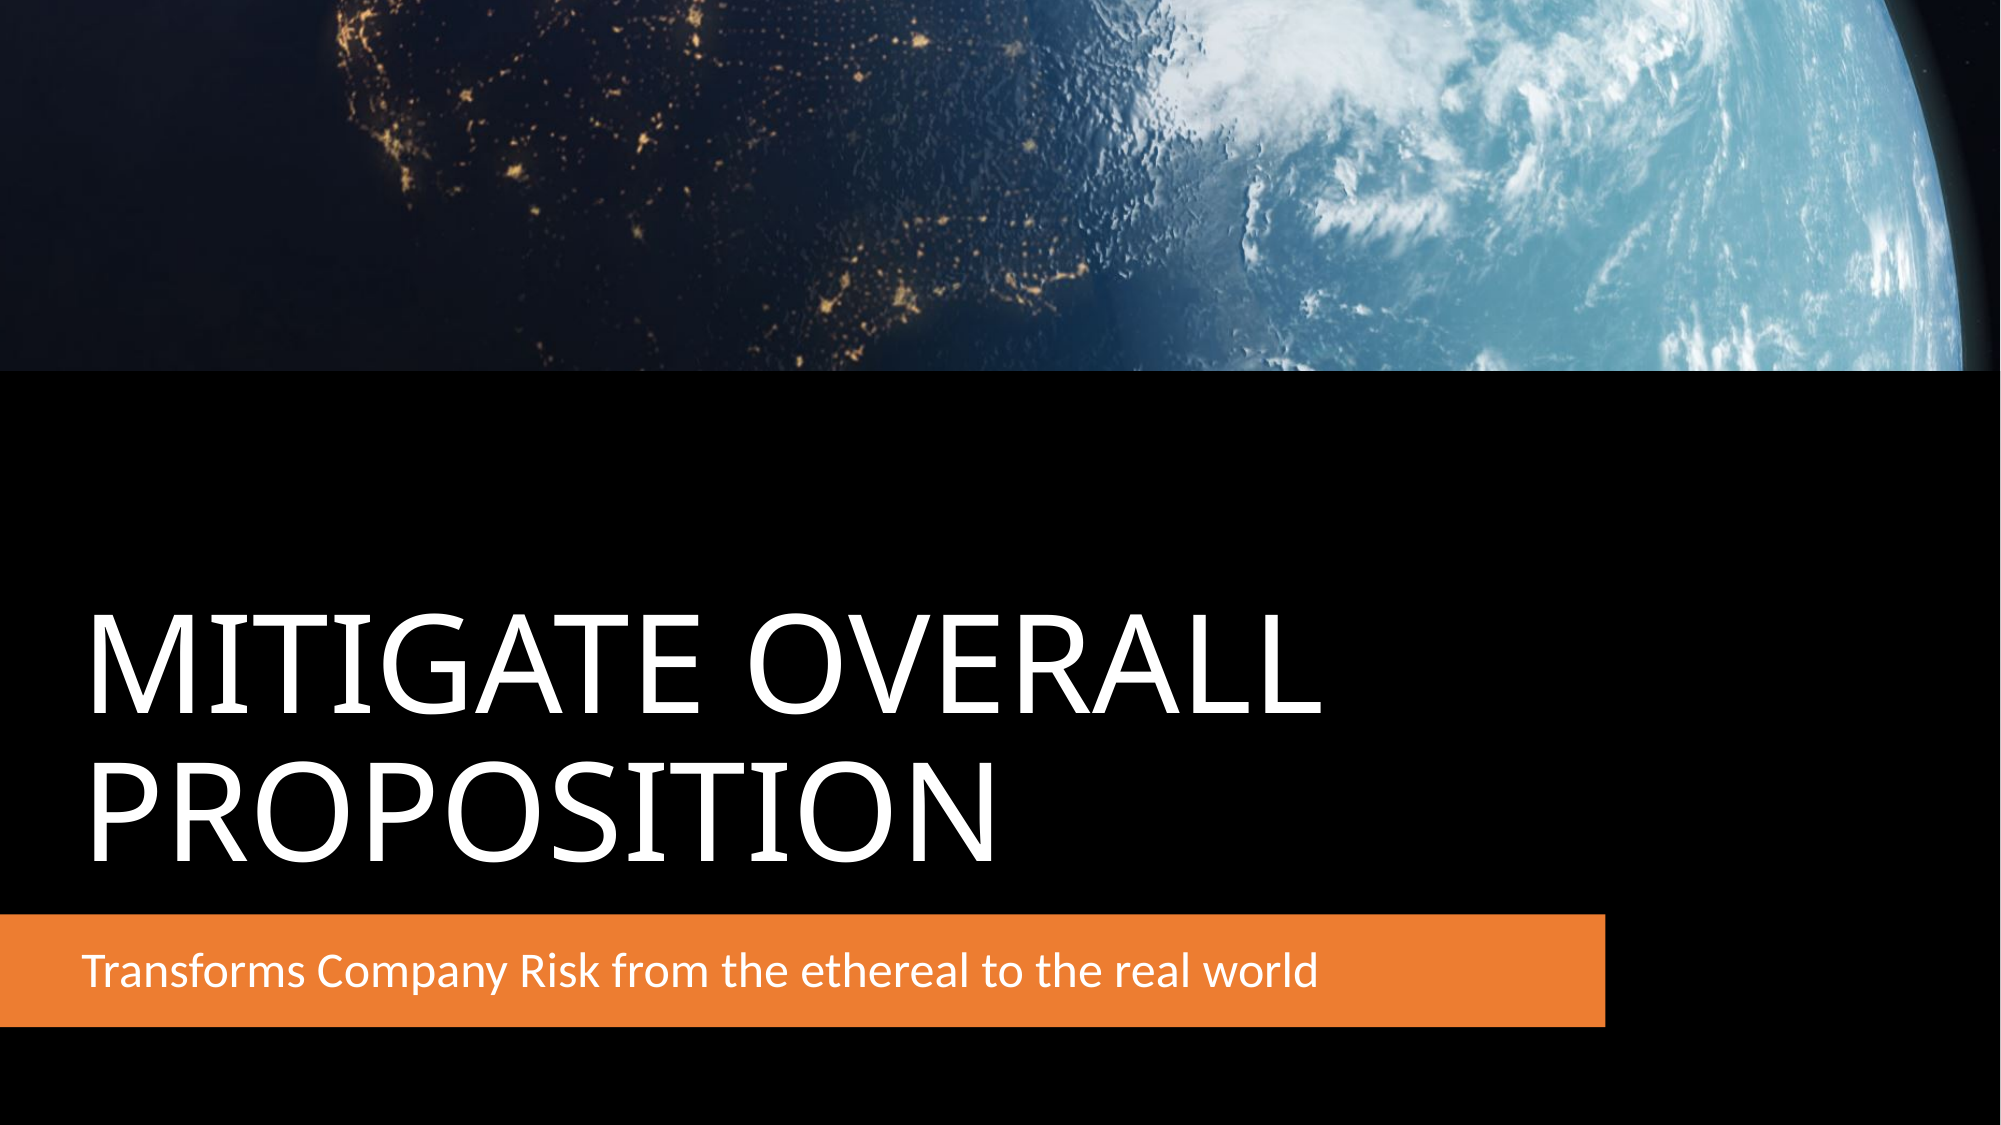

# MITIGATE OVERALL PROPOSITION
Transforms Company Risk from the ethereal to the real world